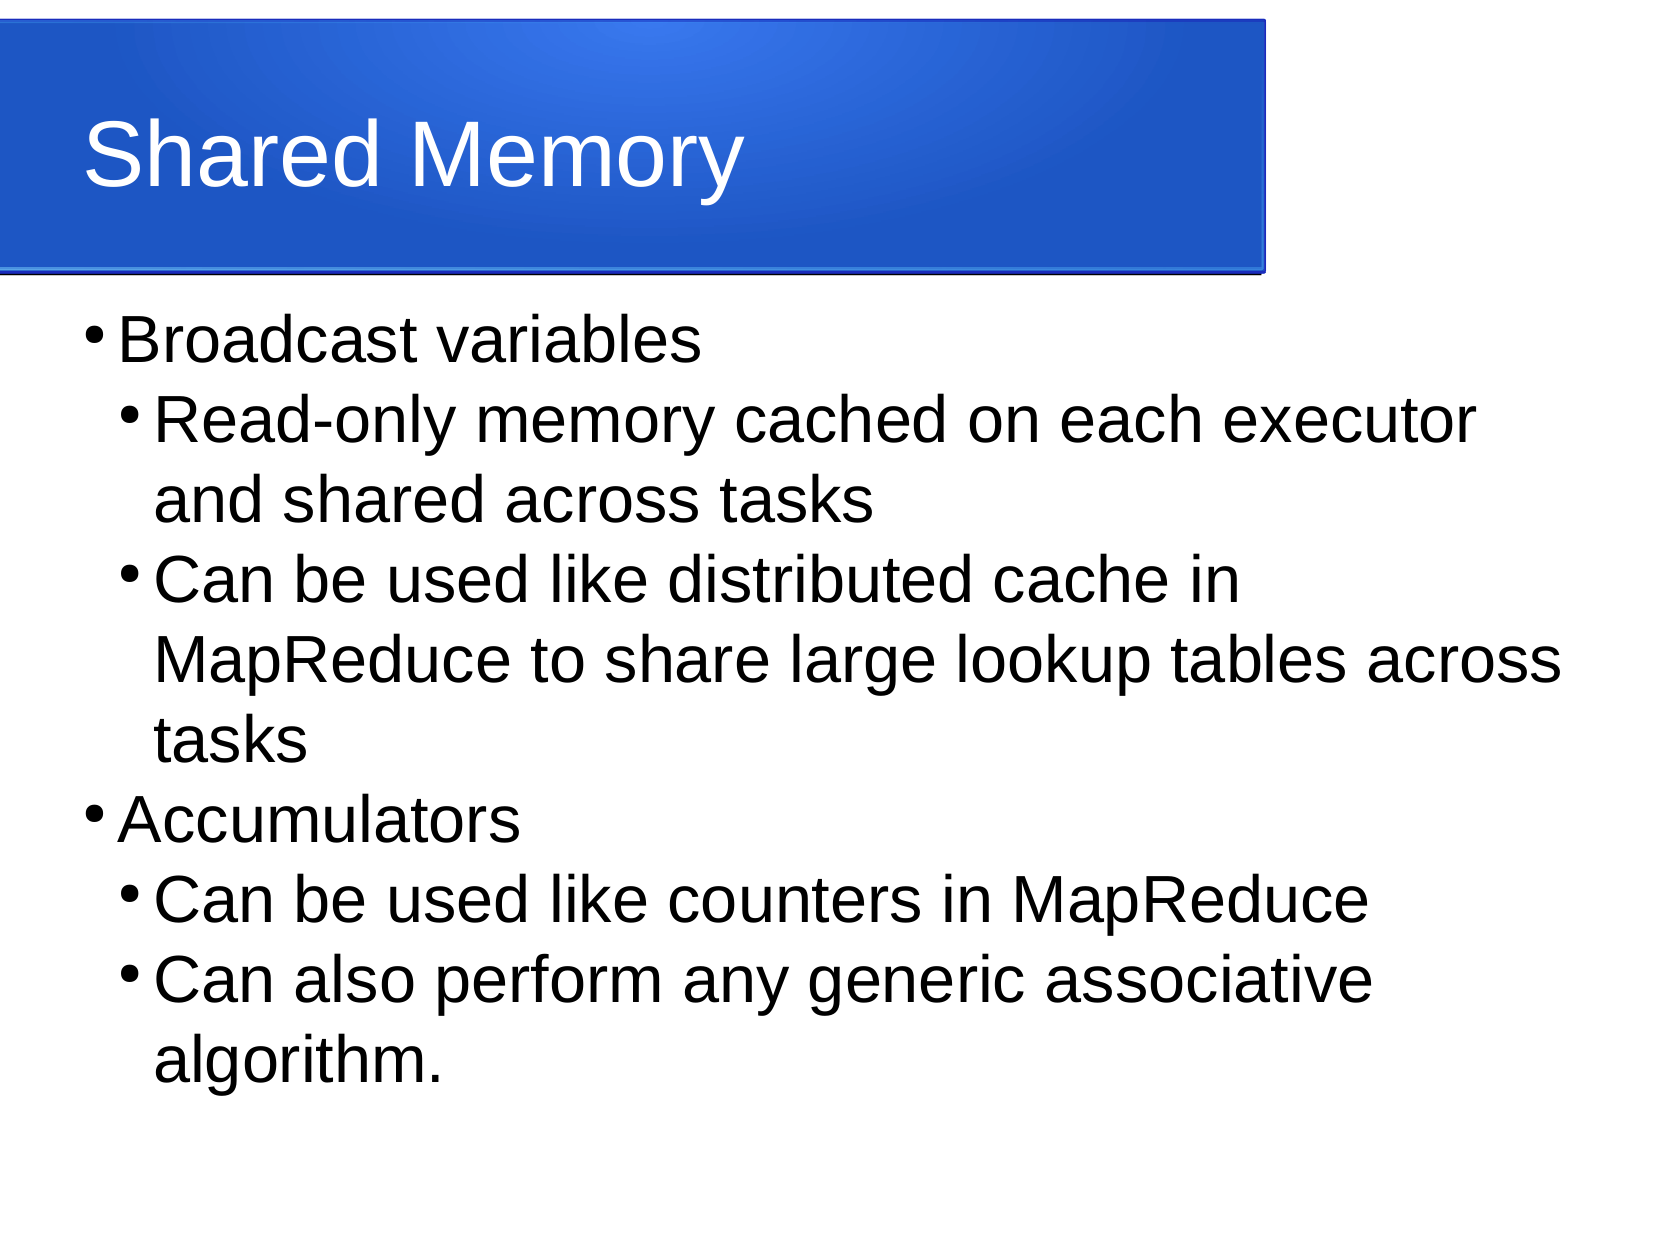

Shared Memory
Broadcast variables
Read-only memory cached on each executor and shared across tasks
Can be used like distributed cache in MapReduce to share large lookup tables across tasks
Accumulators
Can be used like counters in MapReduce
Can also perform any generic associative algorithm.